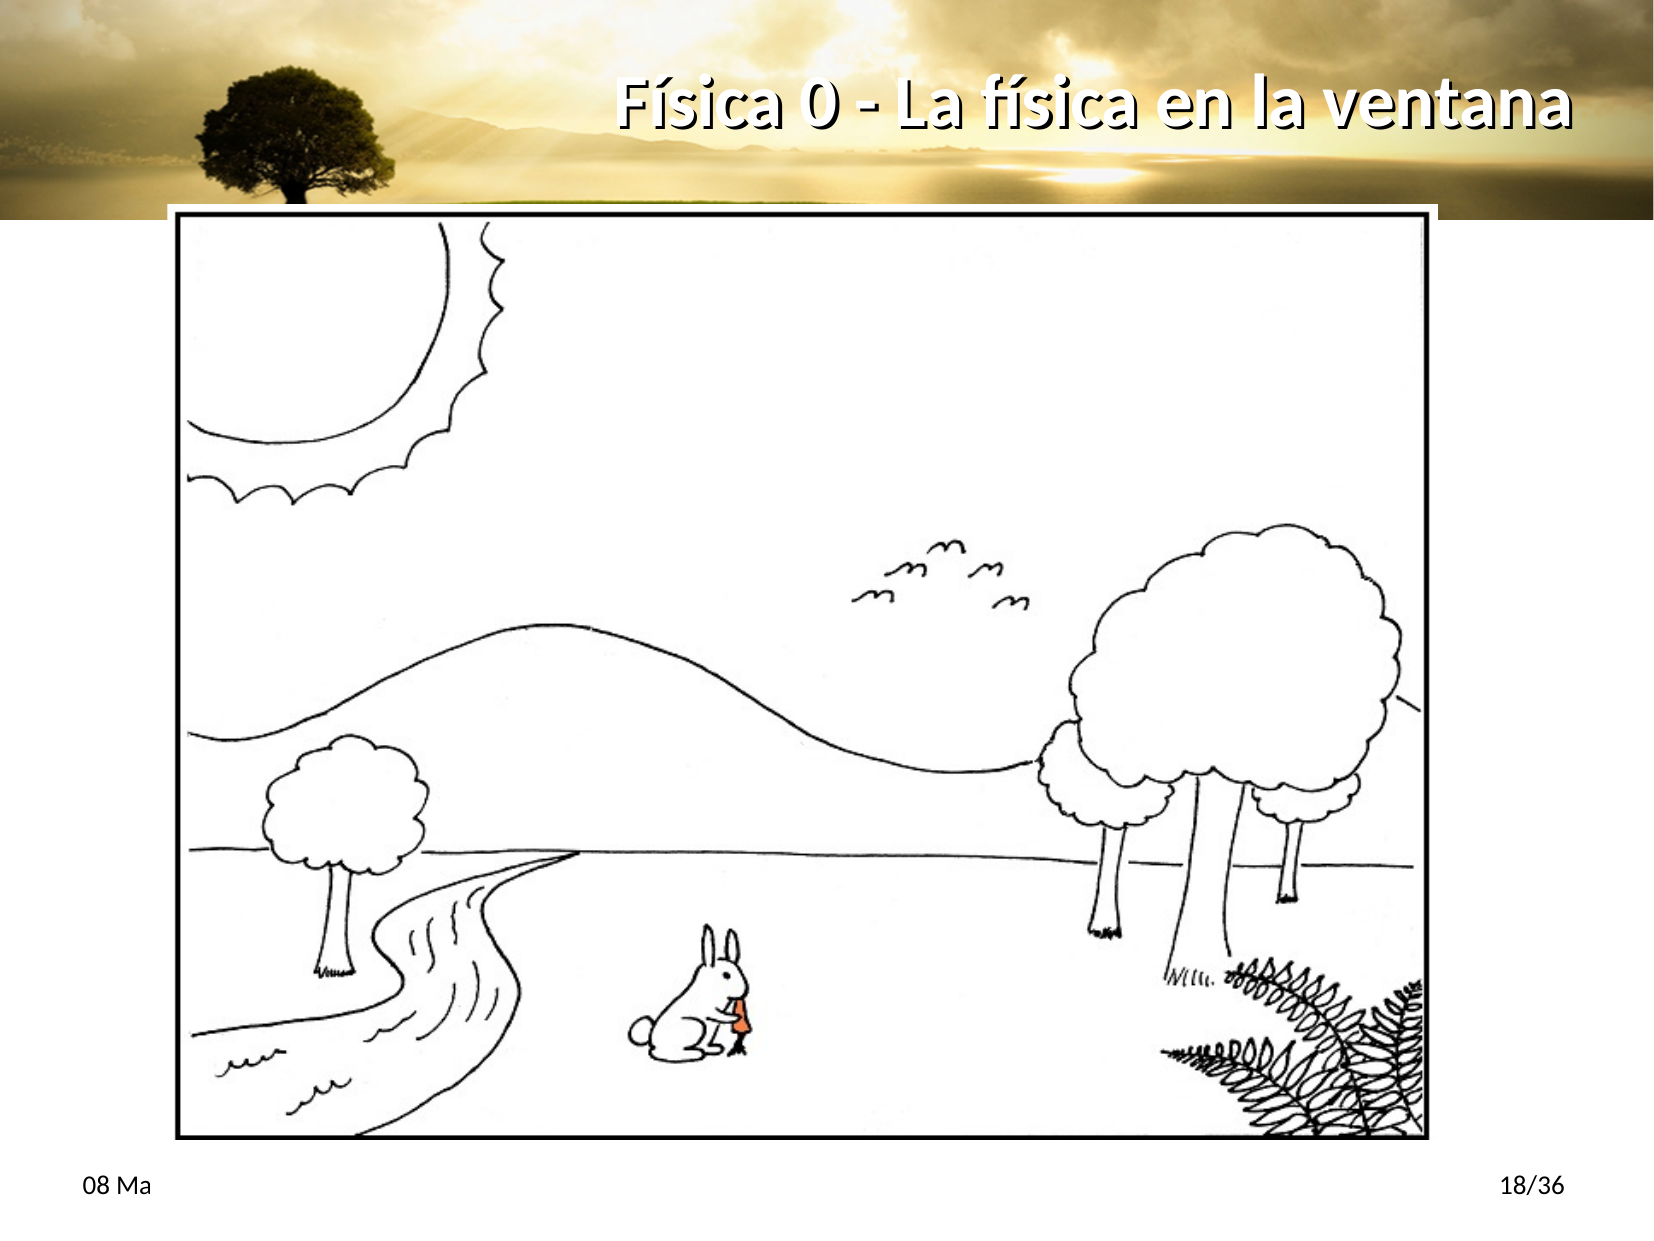

# Física 0 - La física en la ventana
08 May 2014
Introducción a la Física
18